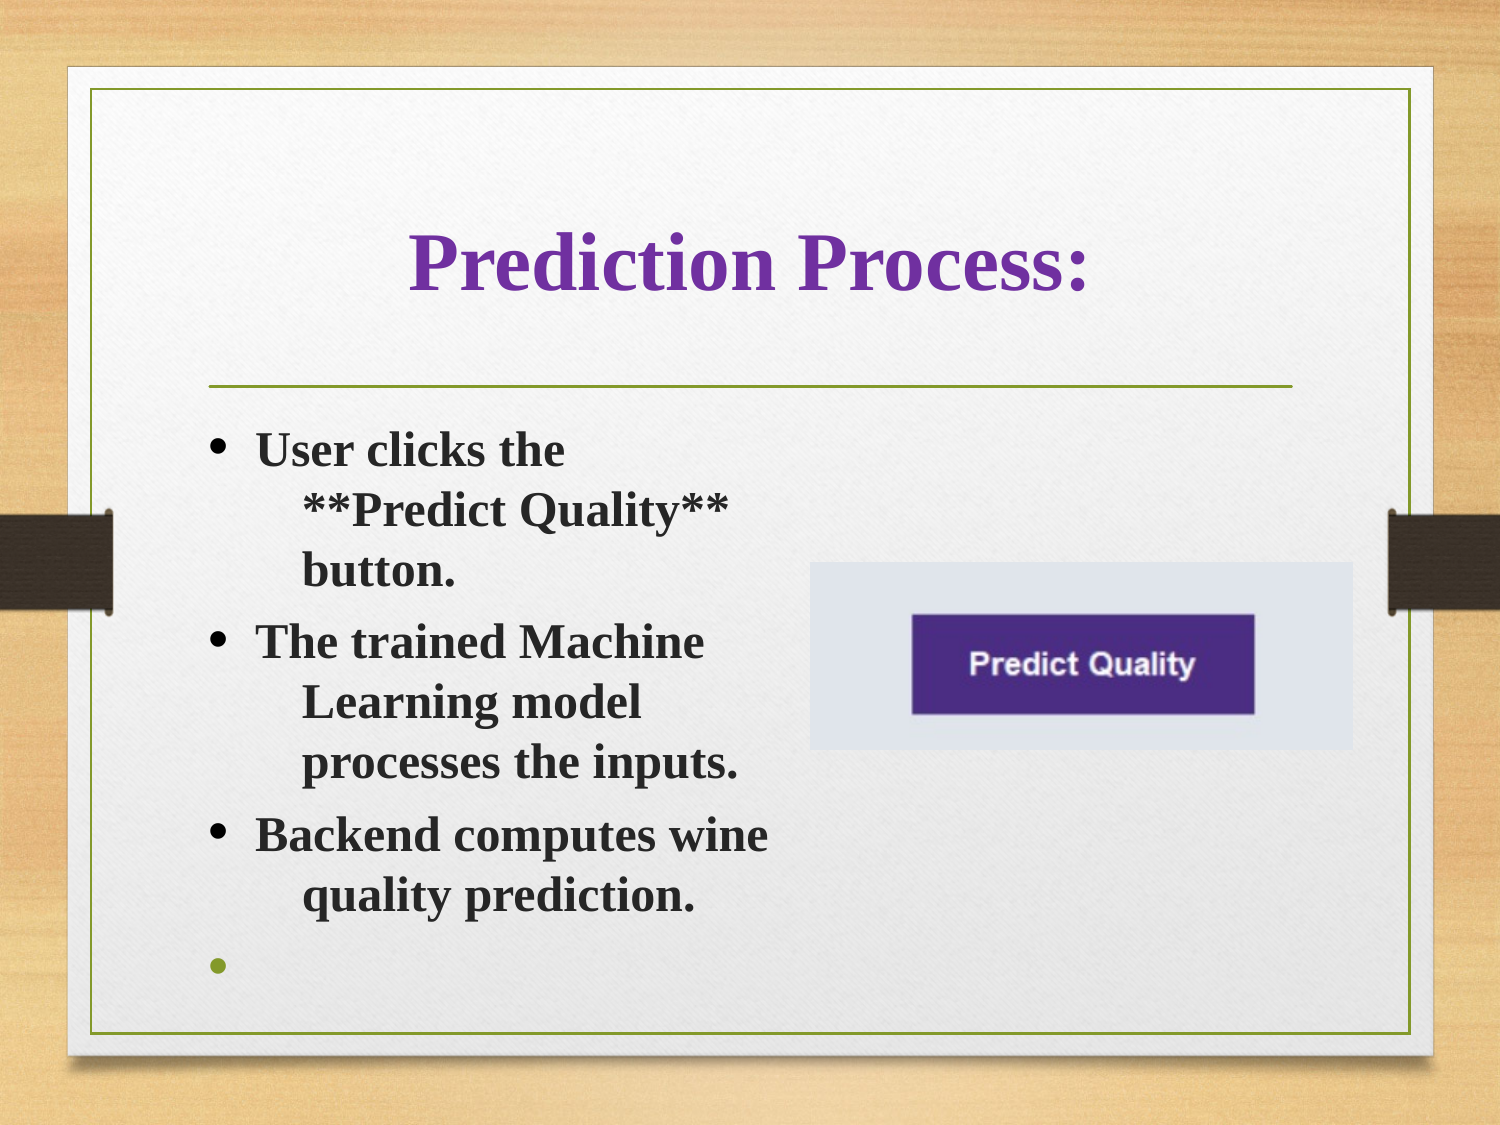

# Prediction Process:
User clicks the **Predict Quality** button.
The trained Machine Learning model processes the inputs.
Backend computes wine quality prediction.